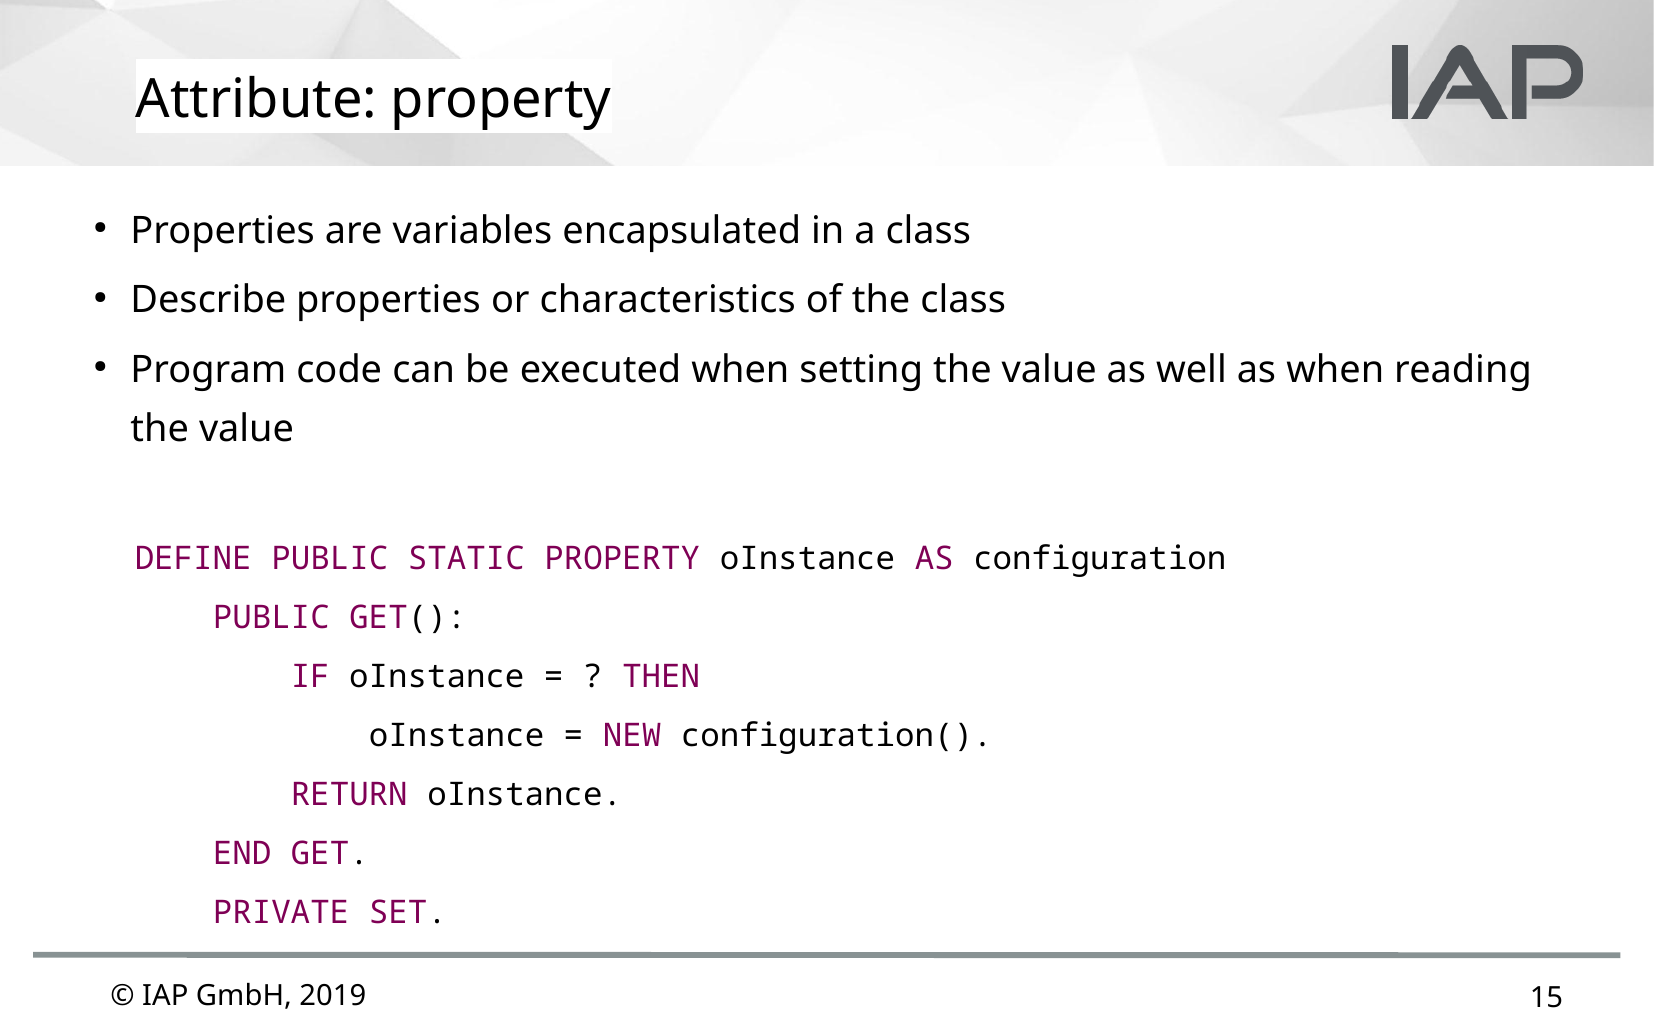

# Attribute: property
Properties are variables encapsulated in a class
Describe properties or characteristics of the class
Program code can be executed when setting the value as well as when reading the value
DEFINE PUBLIC STATIC PROPERTY oInstance AS configuration
 PUBLIC GET():
 IF oInstance = ? THEN
 oInstance = NEW configuration().
 RETURN oInstance.
 END GET.
 PRIVATE SET.
© IAP GmbH, 2019
15